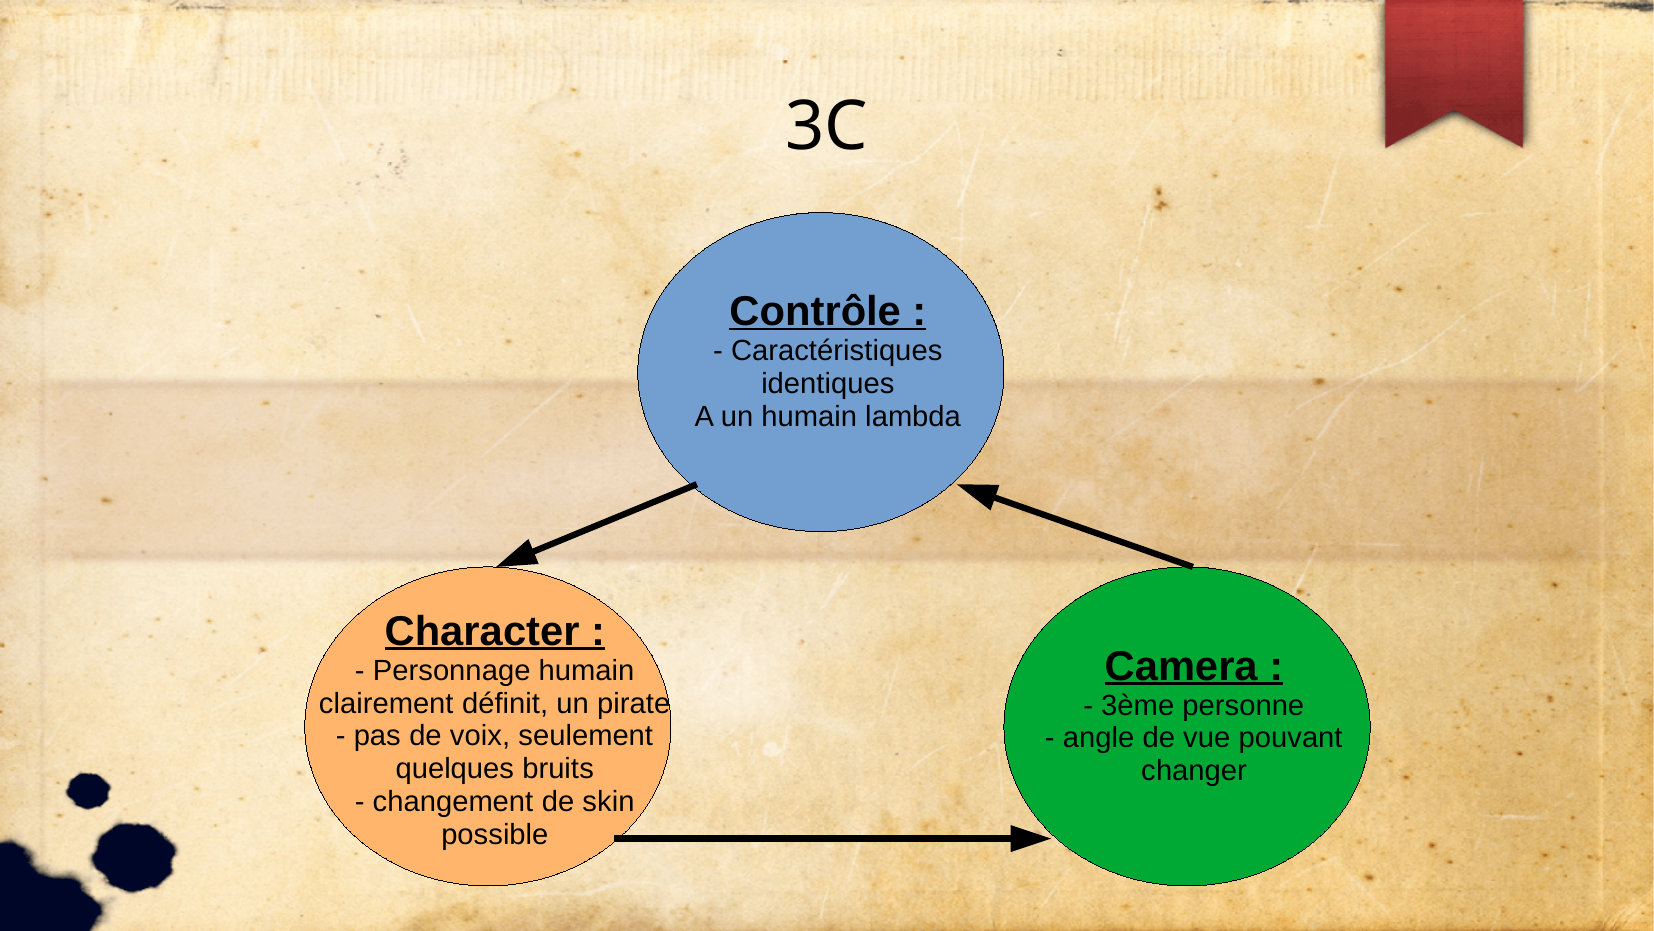

# 3C
Contrôle :
- Caractéristiques identiques
A un humain lambda
Character :
- Personnage humain clairement définit, un pirate
- pas de voix, seulement quelques bruits
- changement de skin possible
Camera :
- 3ème personne
- angle de vue pouvant changer